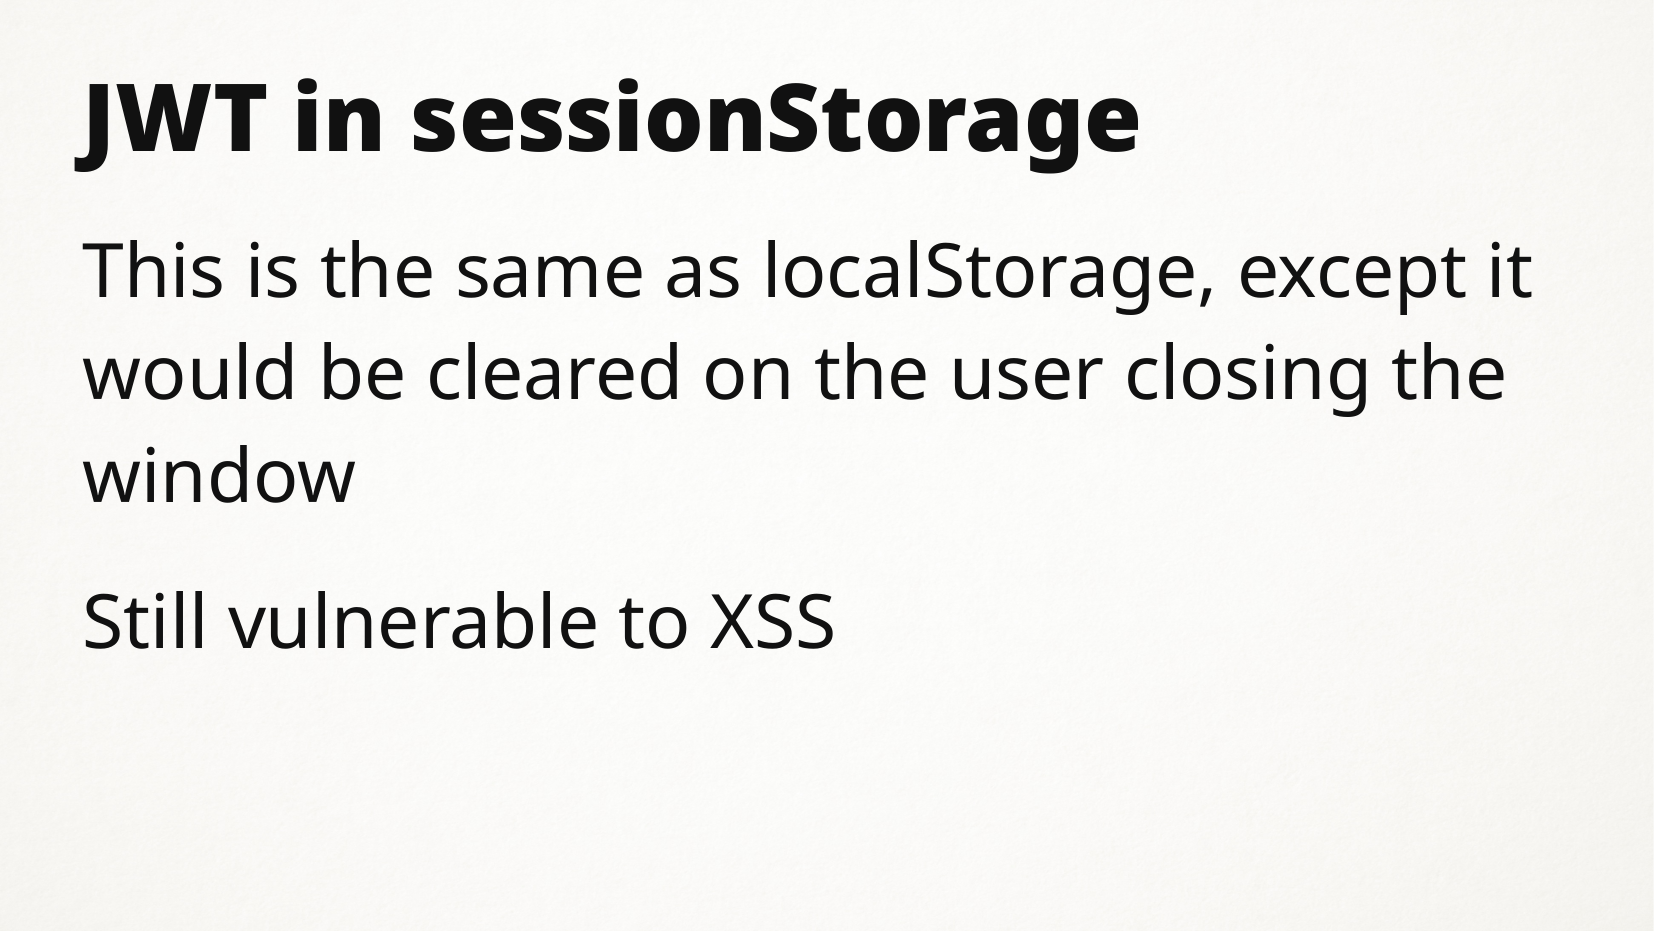

# JWT in sessionStorage
This is the same as localStorage, except it would be cleared on the user closing the window
Still vulnerable to XSS